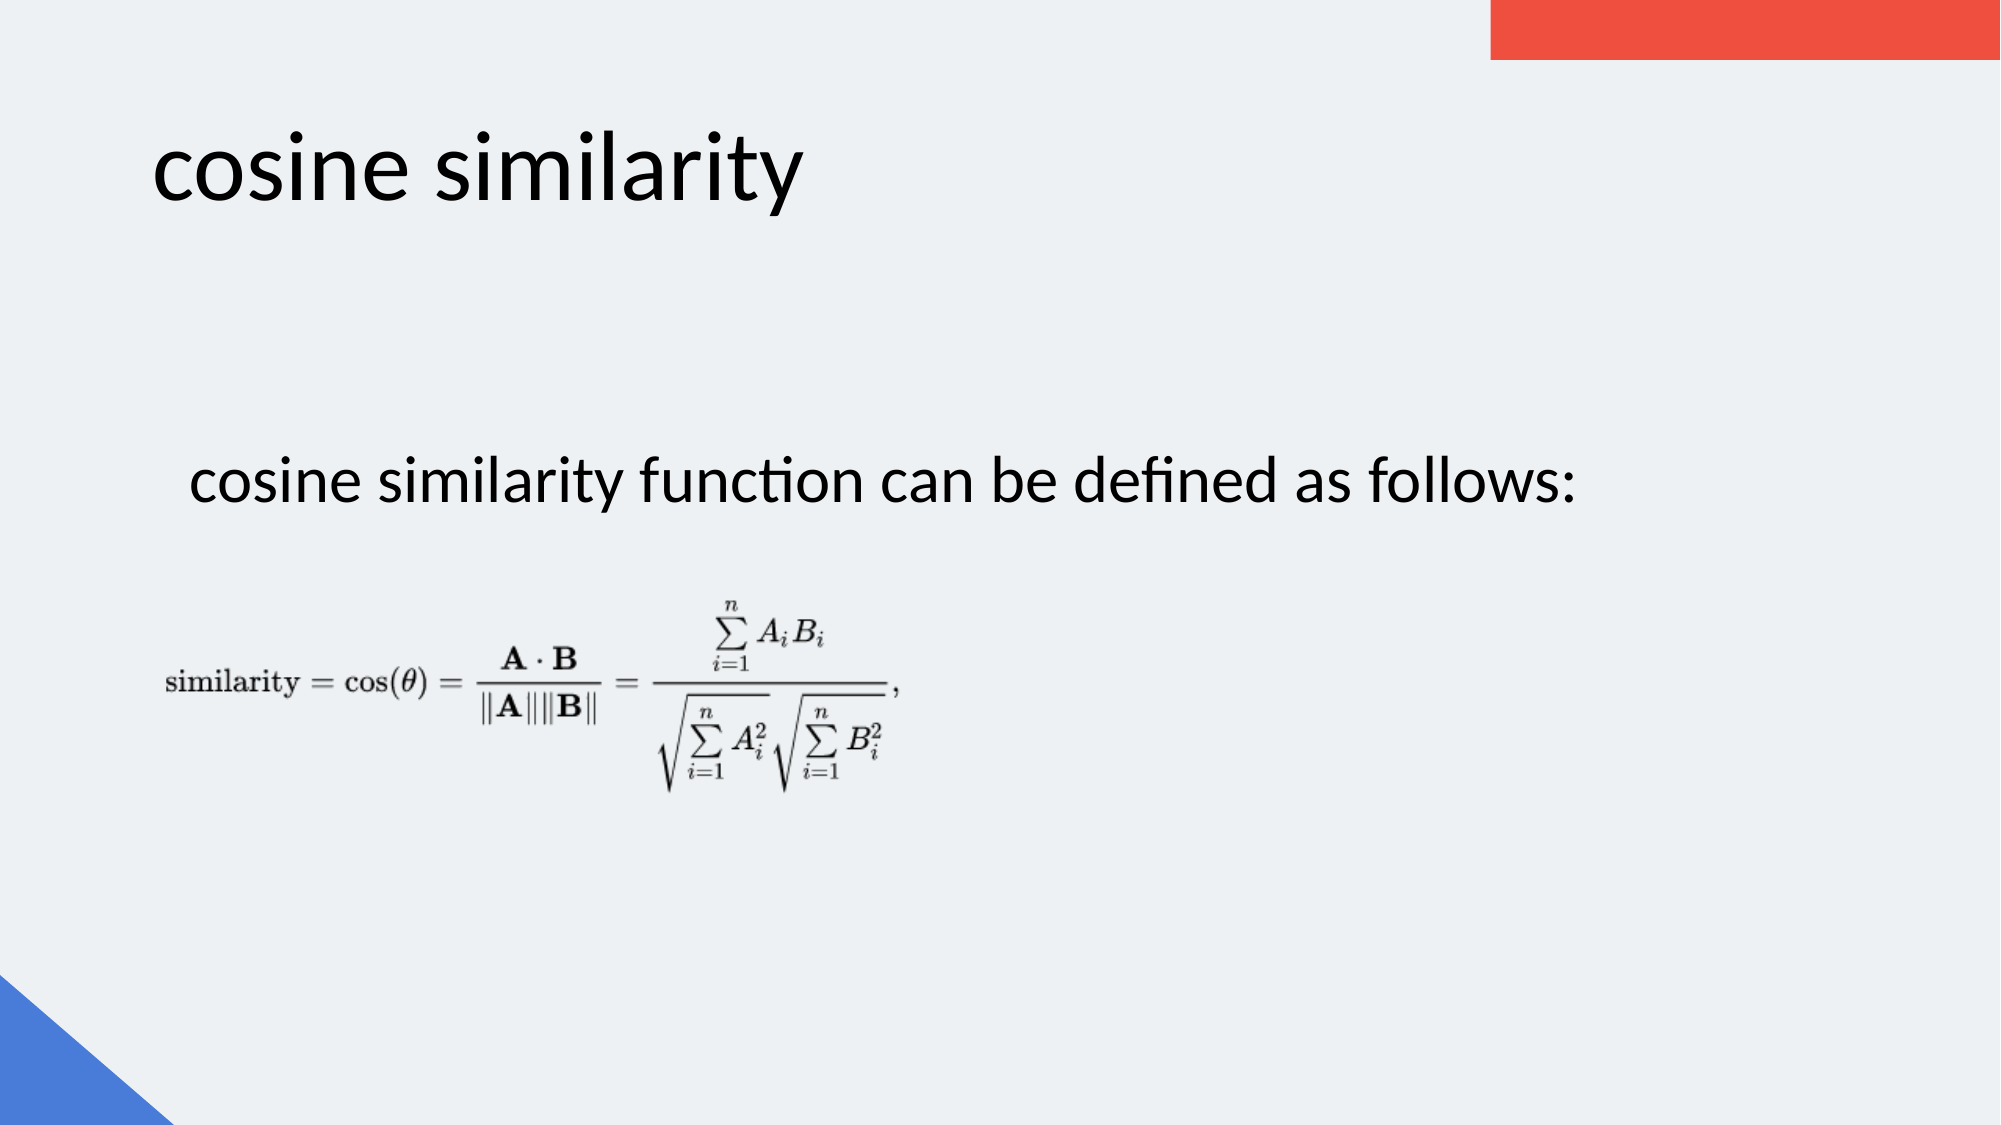

# cosine similarity
cosine similarity function can be defined as follows: